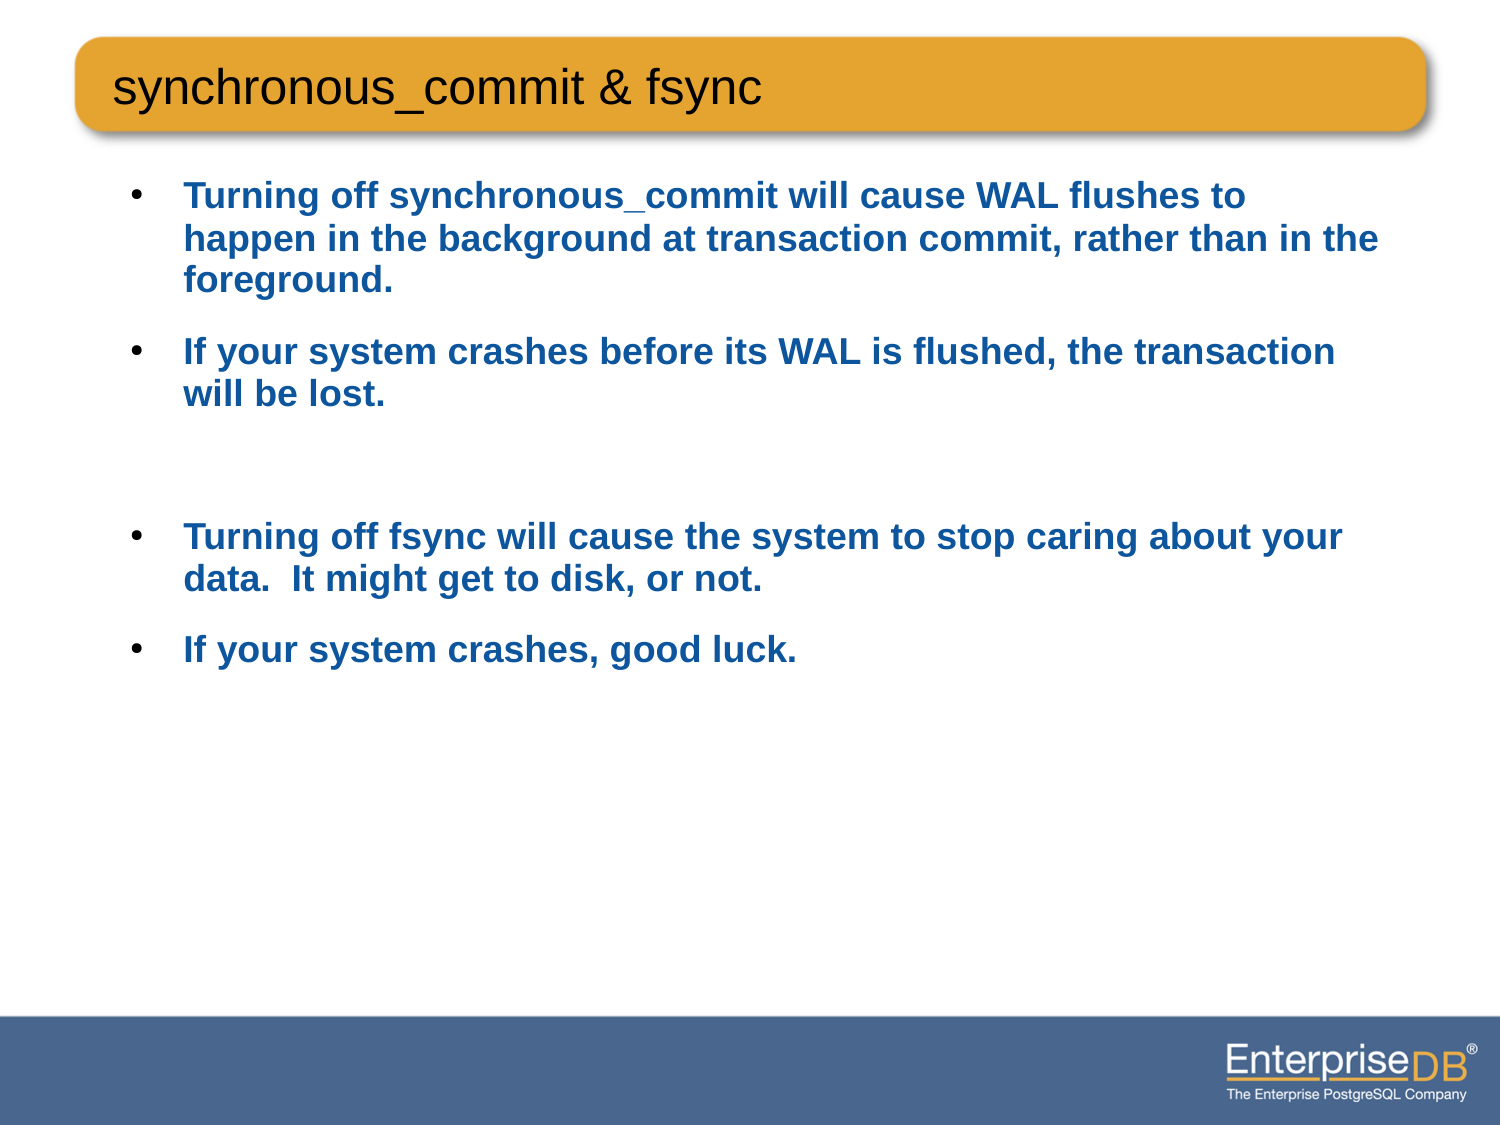

# synchronous_commit & fsync
Turning off synchronous_commit will cause WAL flushes to happen in the background at transaction commit, rather than in the foreground.
If your system crashes before its WAL is flushed, the transaction will be lost.
Turning off fsync will cause the system to stop caring about your data. It might get to disk, or not.
If your system crashes, good luck.